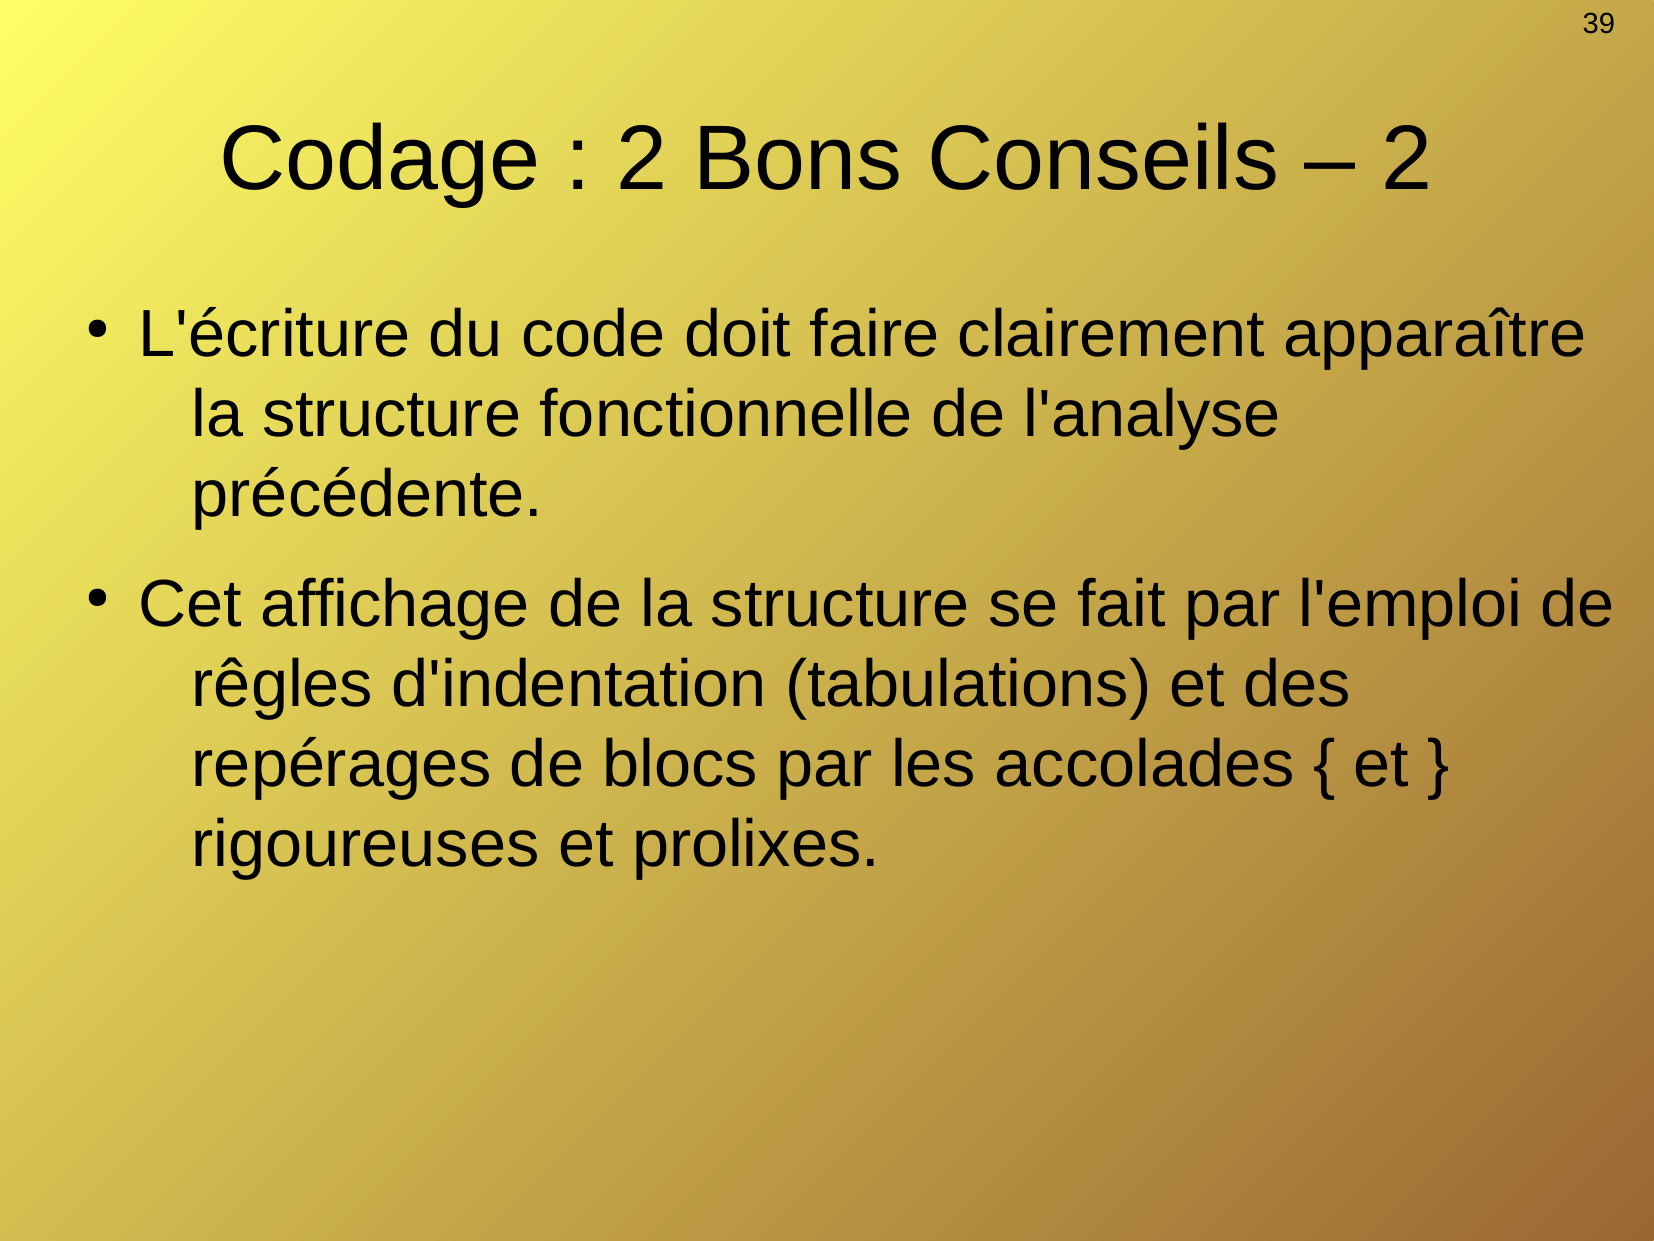

# Codage : 2 Bons Conseils – 2
L'écriture du code doit faire clairement apparaître la structure fonctionnelle de l'analyse précédente.
Cet affichage de la structure se fait par l'emploi de rêgles d'indentation (tabulations) et des repérages de blocs par les accolades { et } rigoureuses et prolixes.